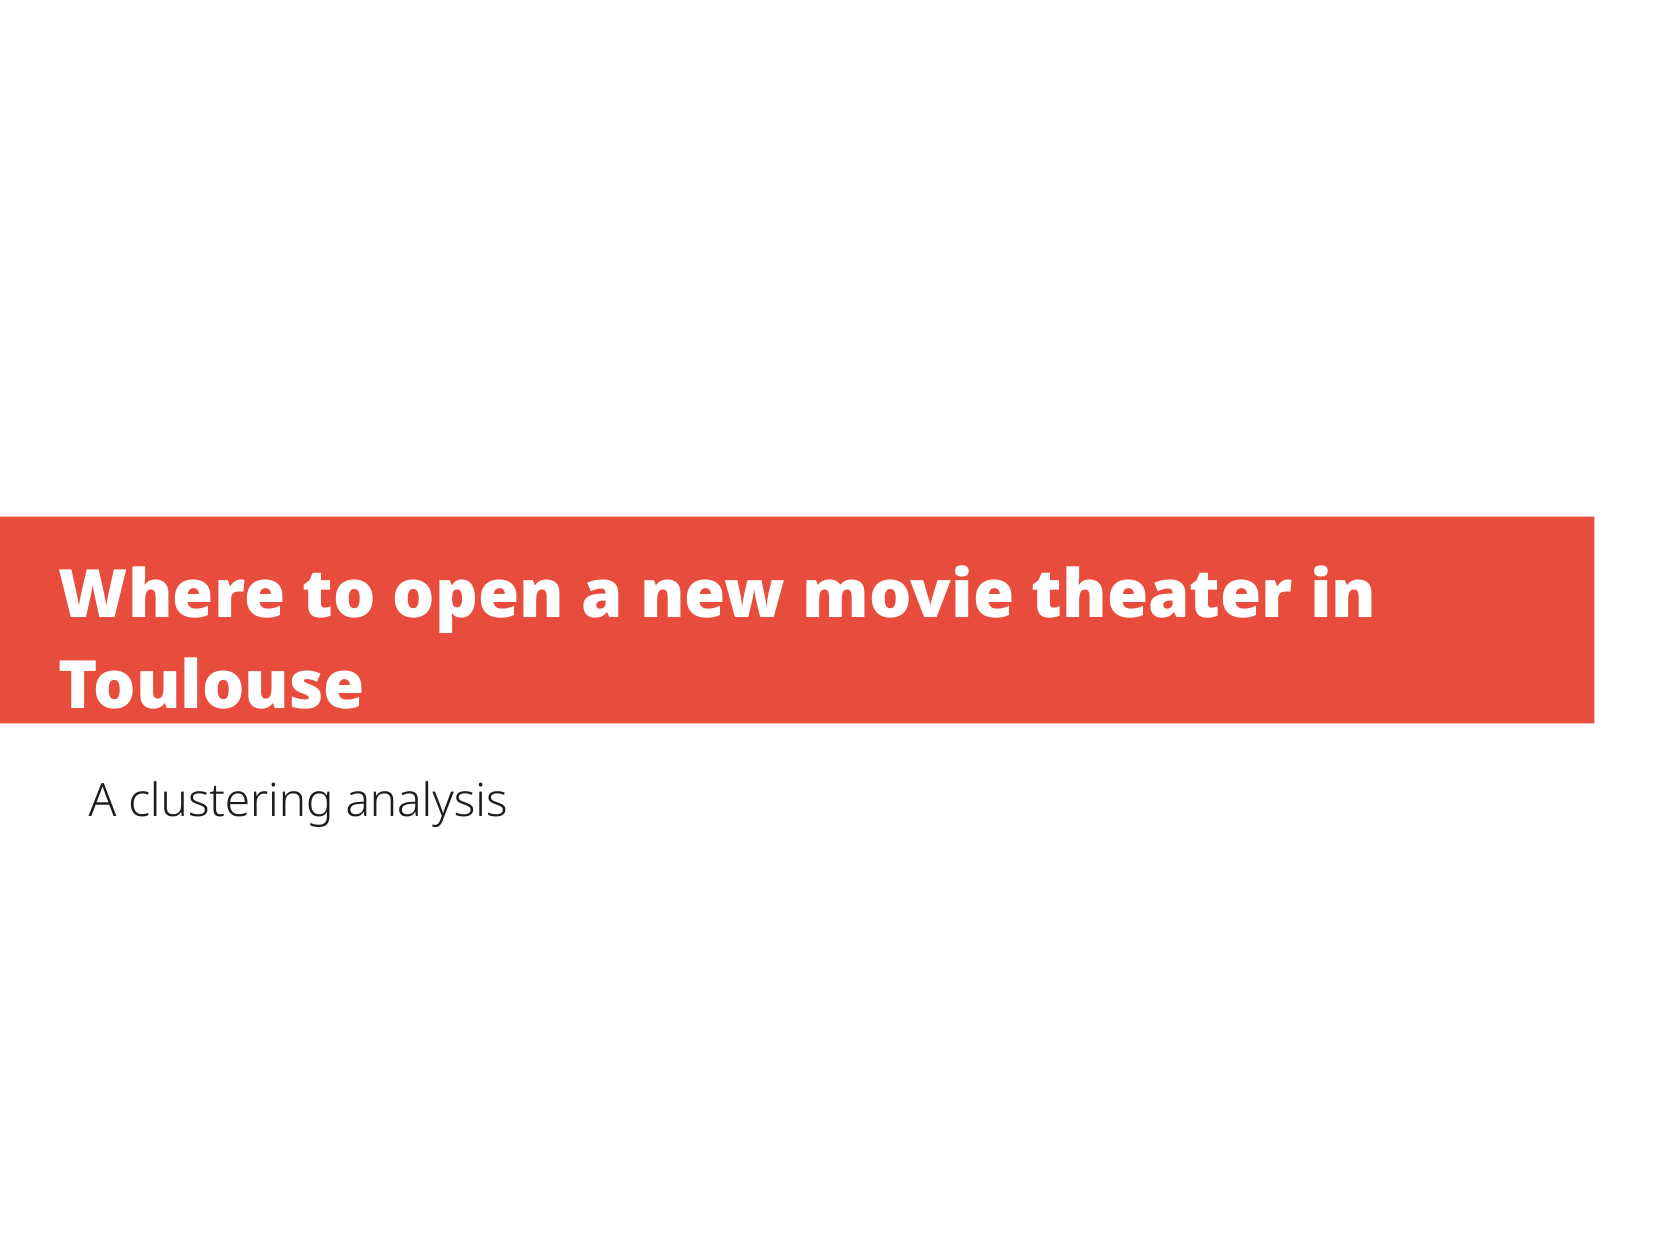

# Where to open a new movie theater in Toulouse
A clustering analysis